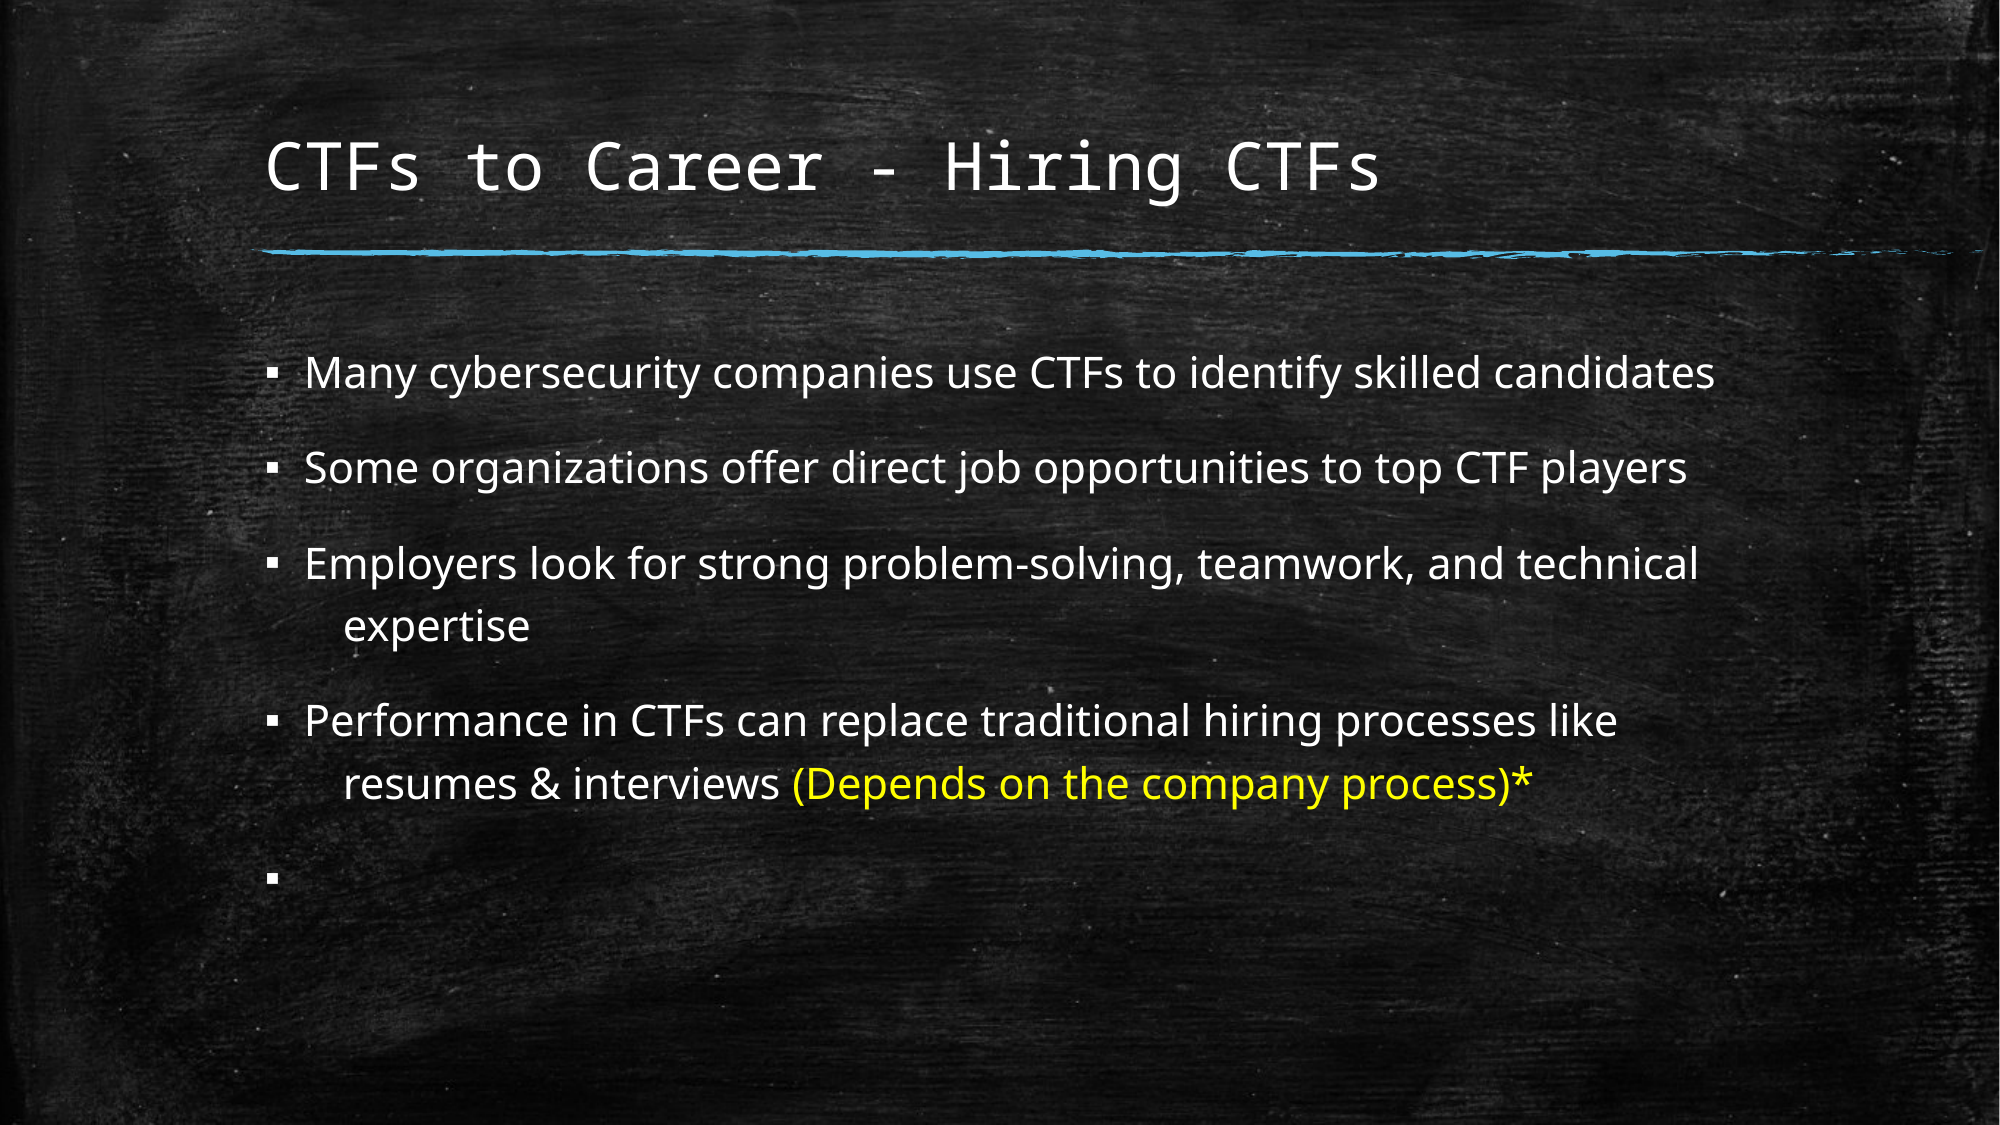

# CTFs to Career - Hiring CTFs
Many cybersecurity companies use CTFs to identify skilled candidates
Some organizations offer direct job opportunities to top CTF players
Employers look for strong problem-solving, teamwork, and technical expertise
Performance in CTFs can replace traditional hiring processes like resumes & interviews (Depends on the company process)*